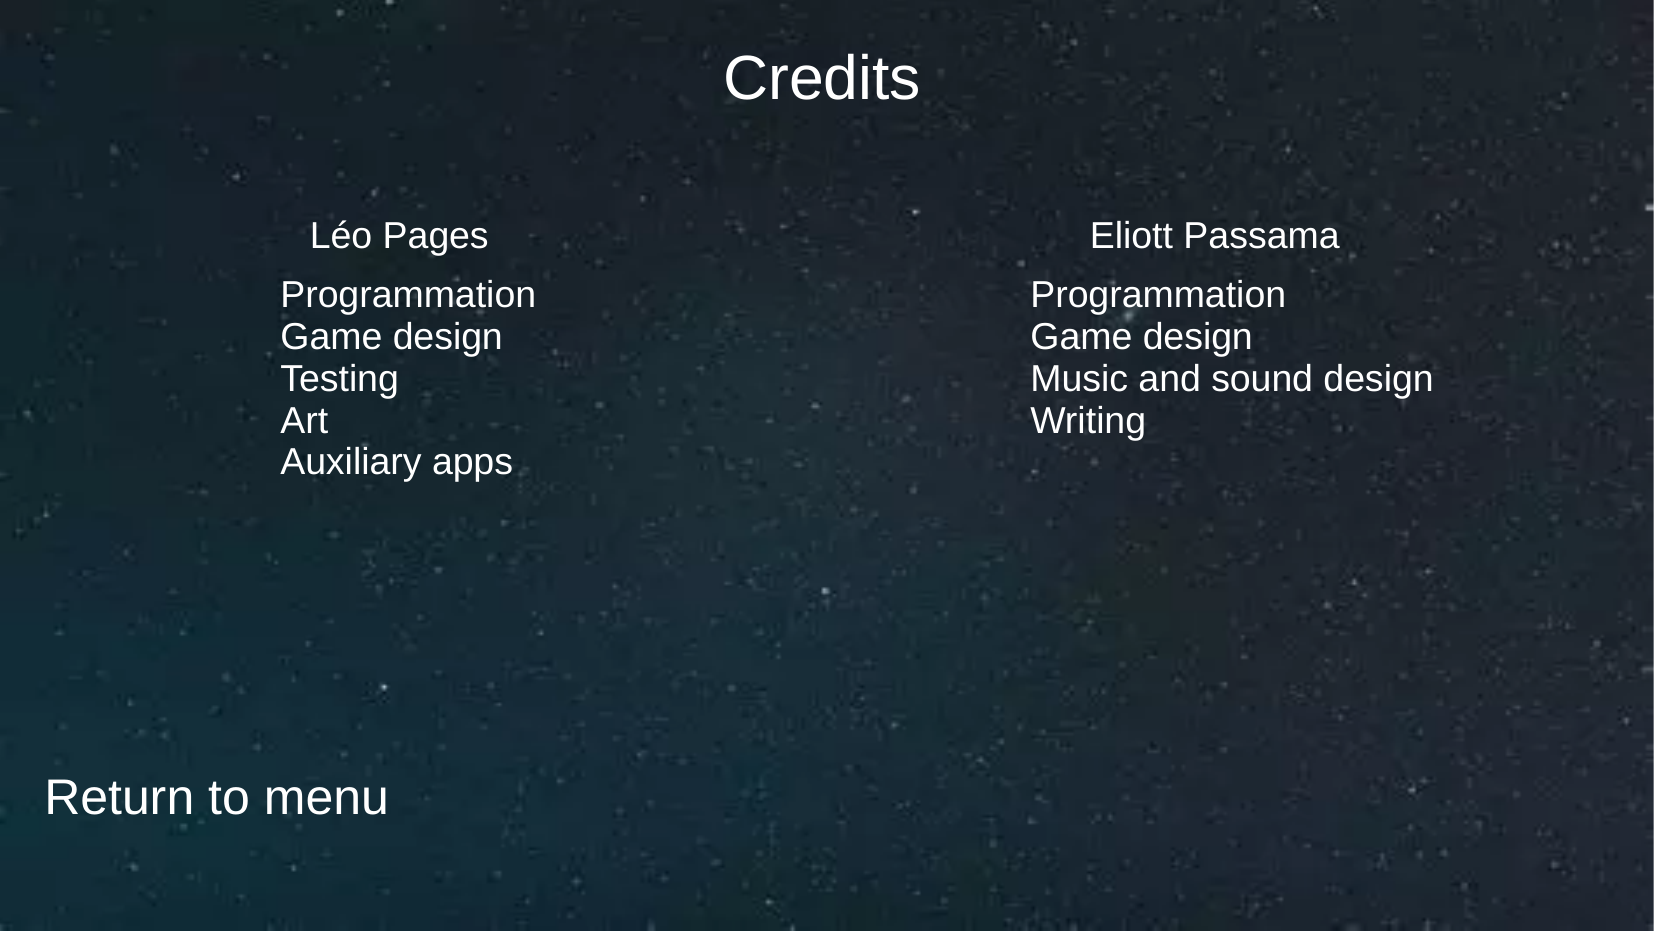

Credits
Léo Pages								 Eliott Passama
Programmation
Game design
Testing
Art
Auxiliary apps
Programmation
Game design
Music and sound design
Writing
Return to menu